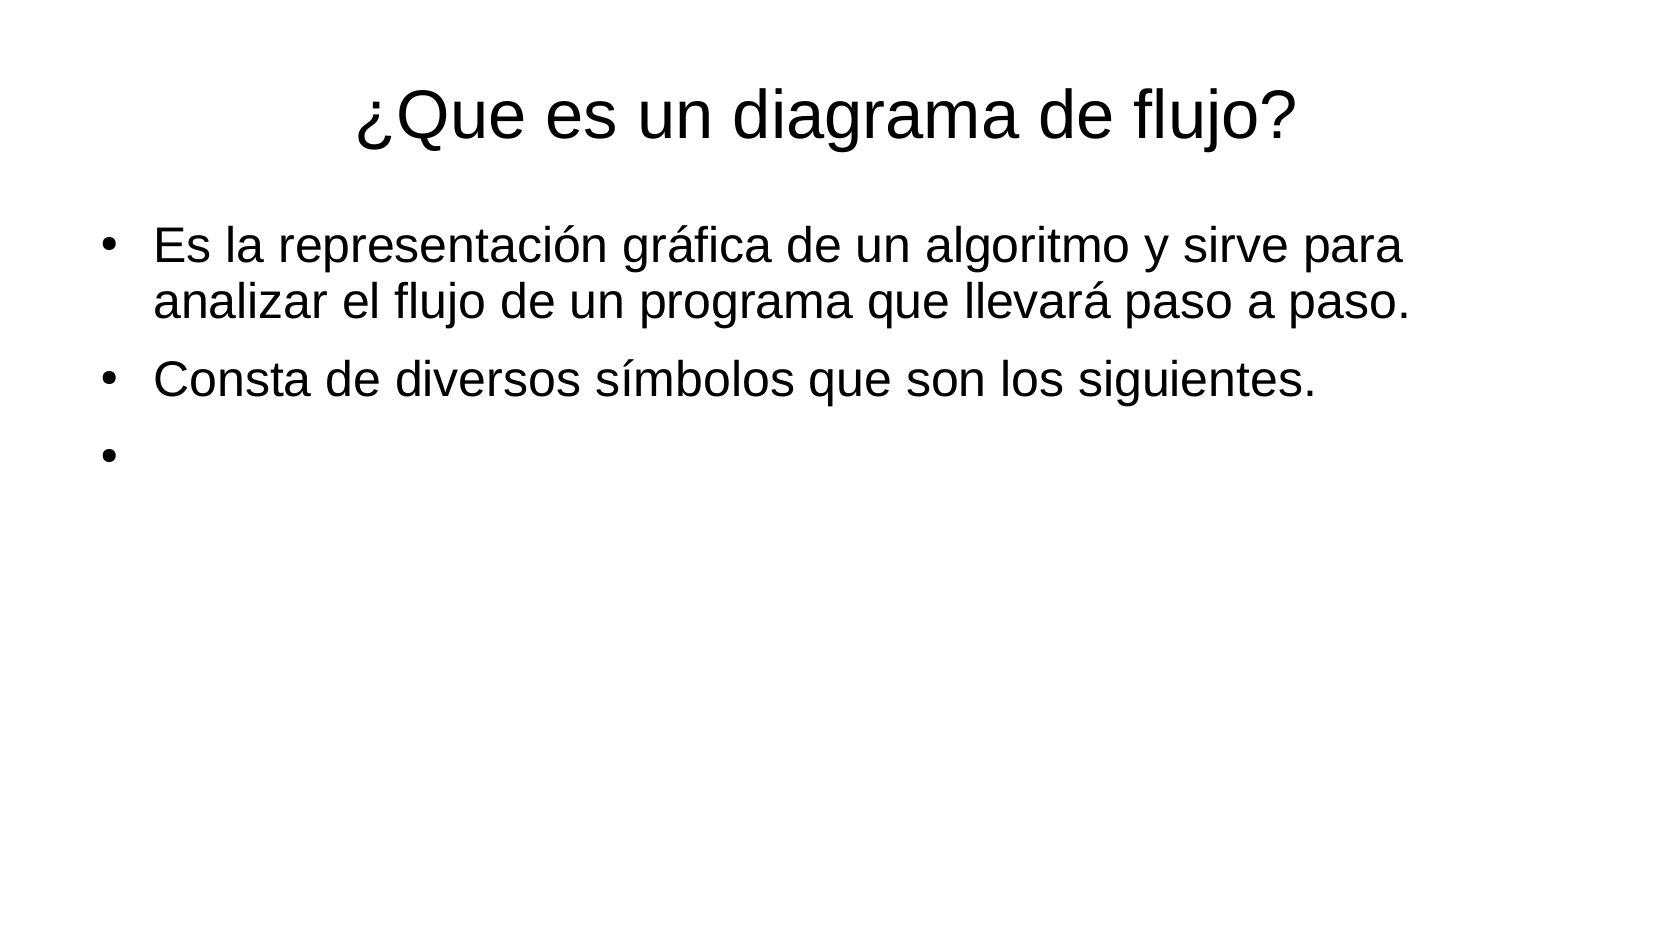

# ¿Que es un diagrama de flujo?
Es la representación gráfica de un algoritmo y sirve para analizar el flujo de un programa que llevará paso a paso.
Consta de diversos símbolos que son los siguientes.